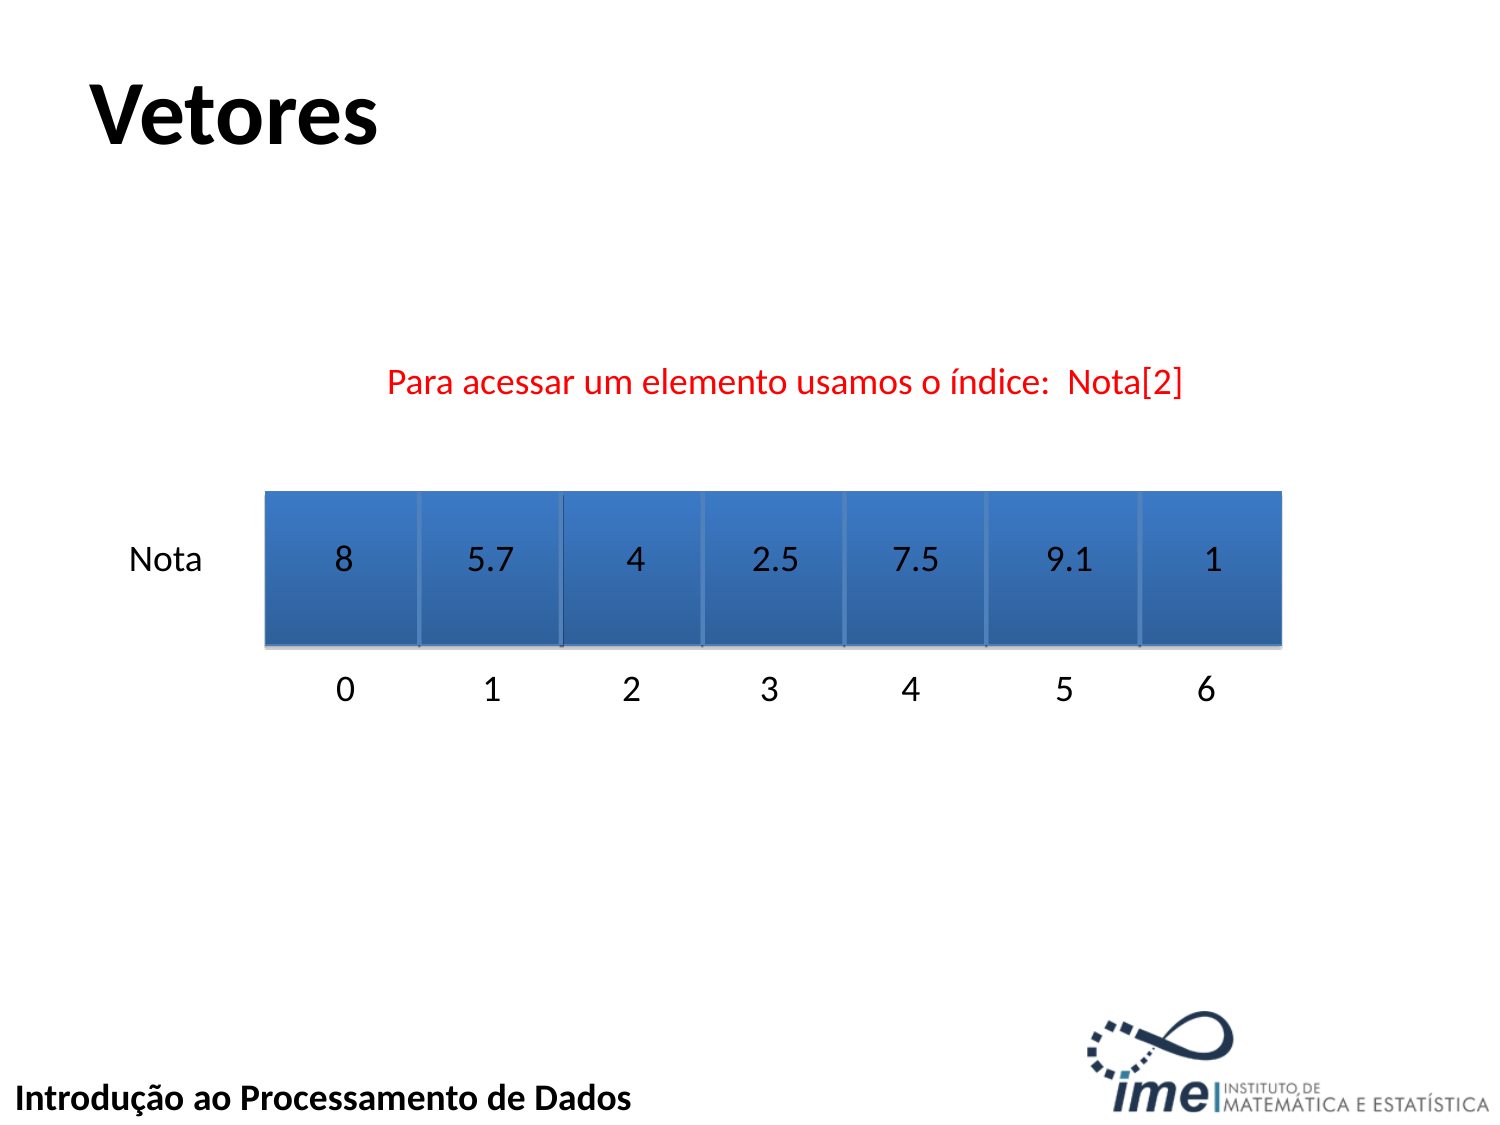

# Vetores
Para acessar um elemento usamos o índice: Nota[2]
Nota
8
5.7
4
2.5
7.5
9.1
1
0
1
2
3
4
5
6